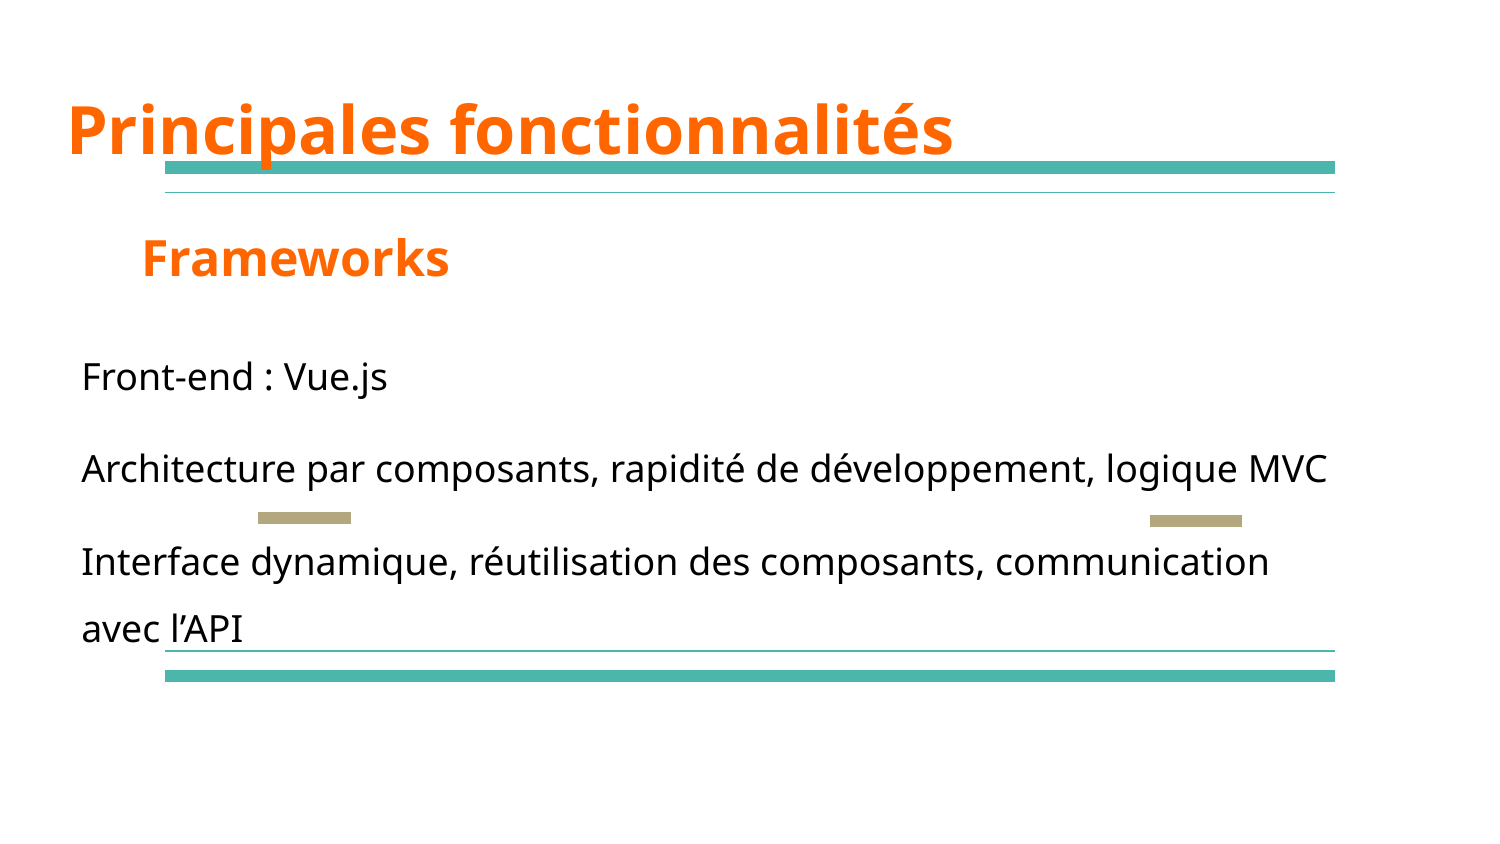

# Principales fonctionnalités
Frameworks
Front-end : Vue.js
Architecture par composants, rapidité de développement, logique MVC
Interface dynamique, réutilisation des composants, communication avec l’API